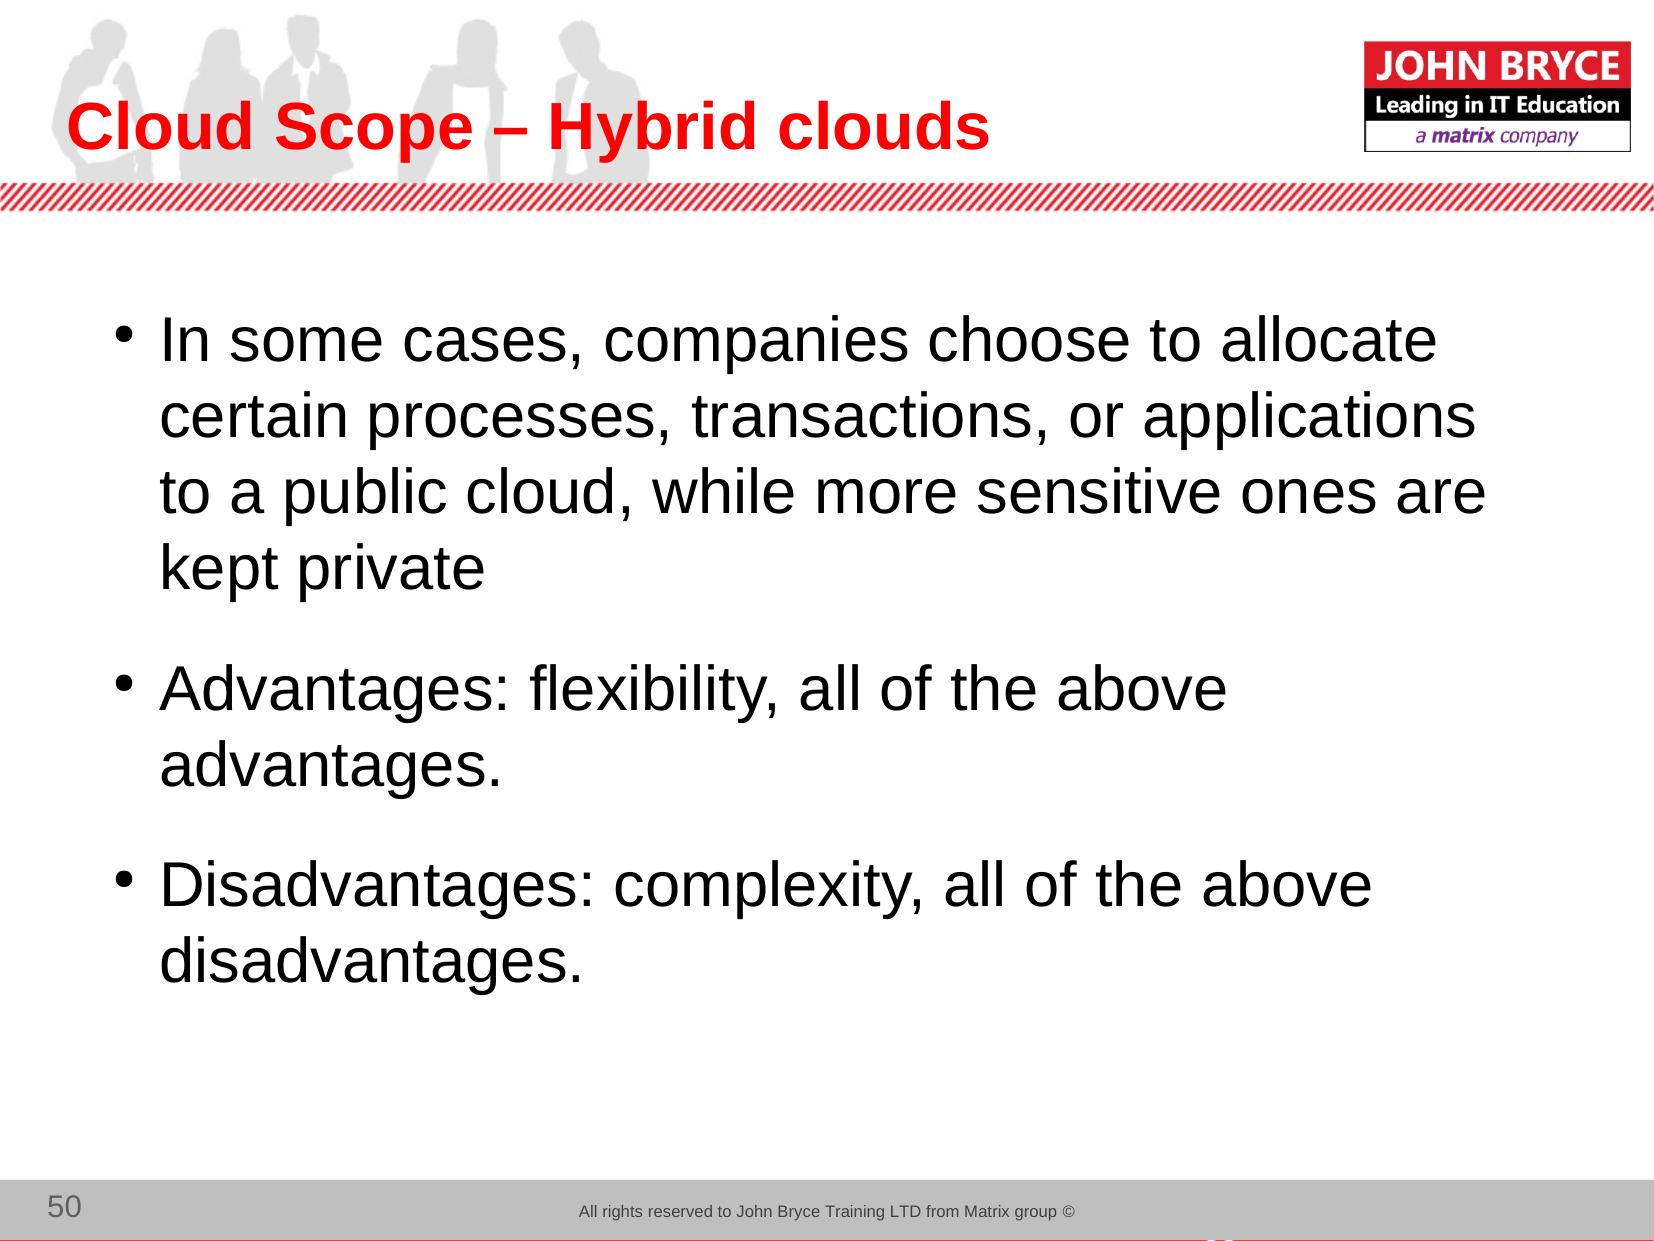

# Cloud Scope – Hybrid clouds
In some cases, companies choose to allocate certain processes, transactions, or applications to a public cloud, while more sensitive ones are kept private
Advantages: flexibility, all of the above advantages.
Disadvantages: complexity, all of the above disadvantages.